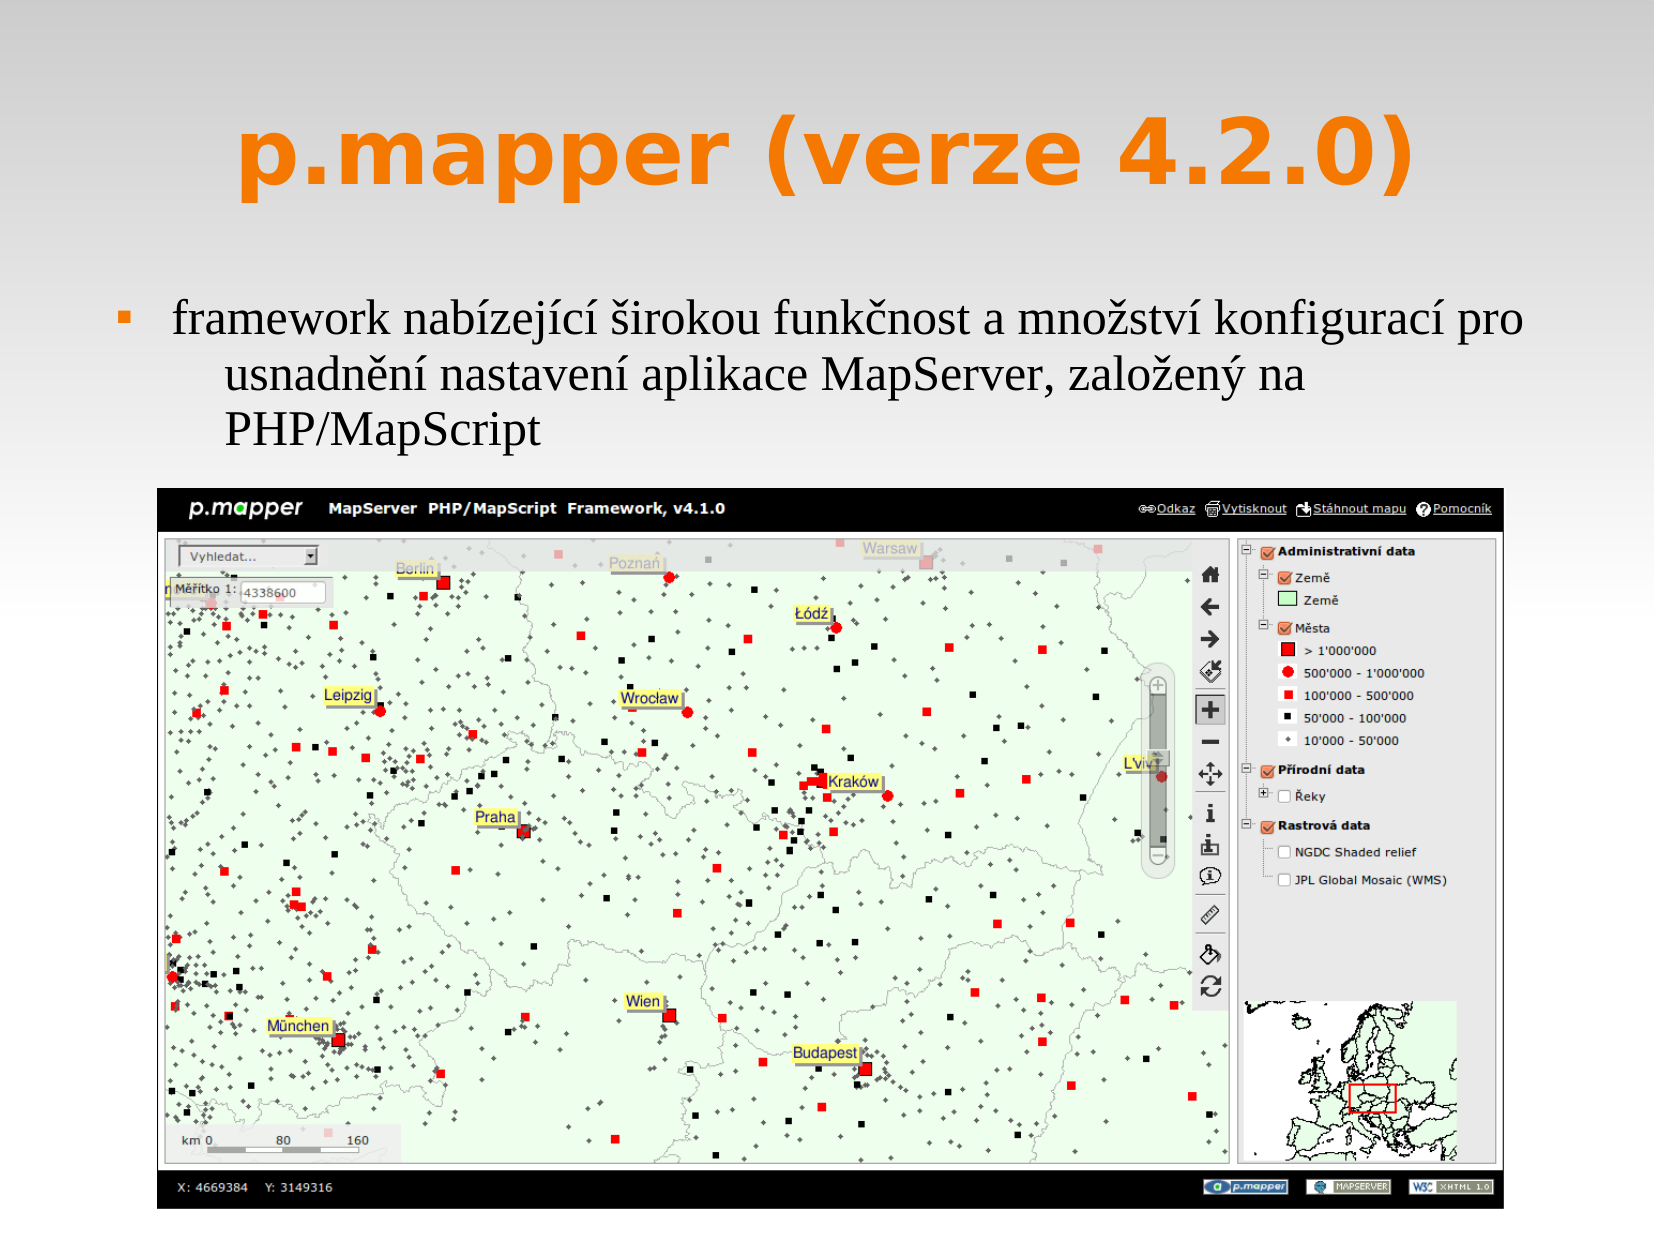

# p.mapper (verze 4.2.0)
framework nabízející širokou funkčnost a množství konfigurací pro usnadnění nastavení aplikace MapServer, založený na PHP/MapScript